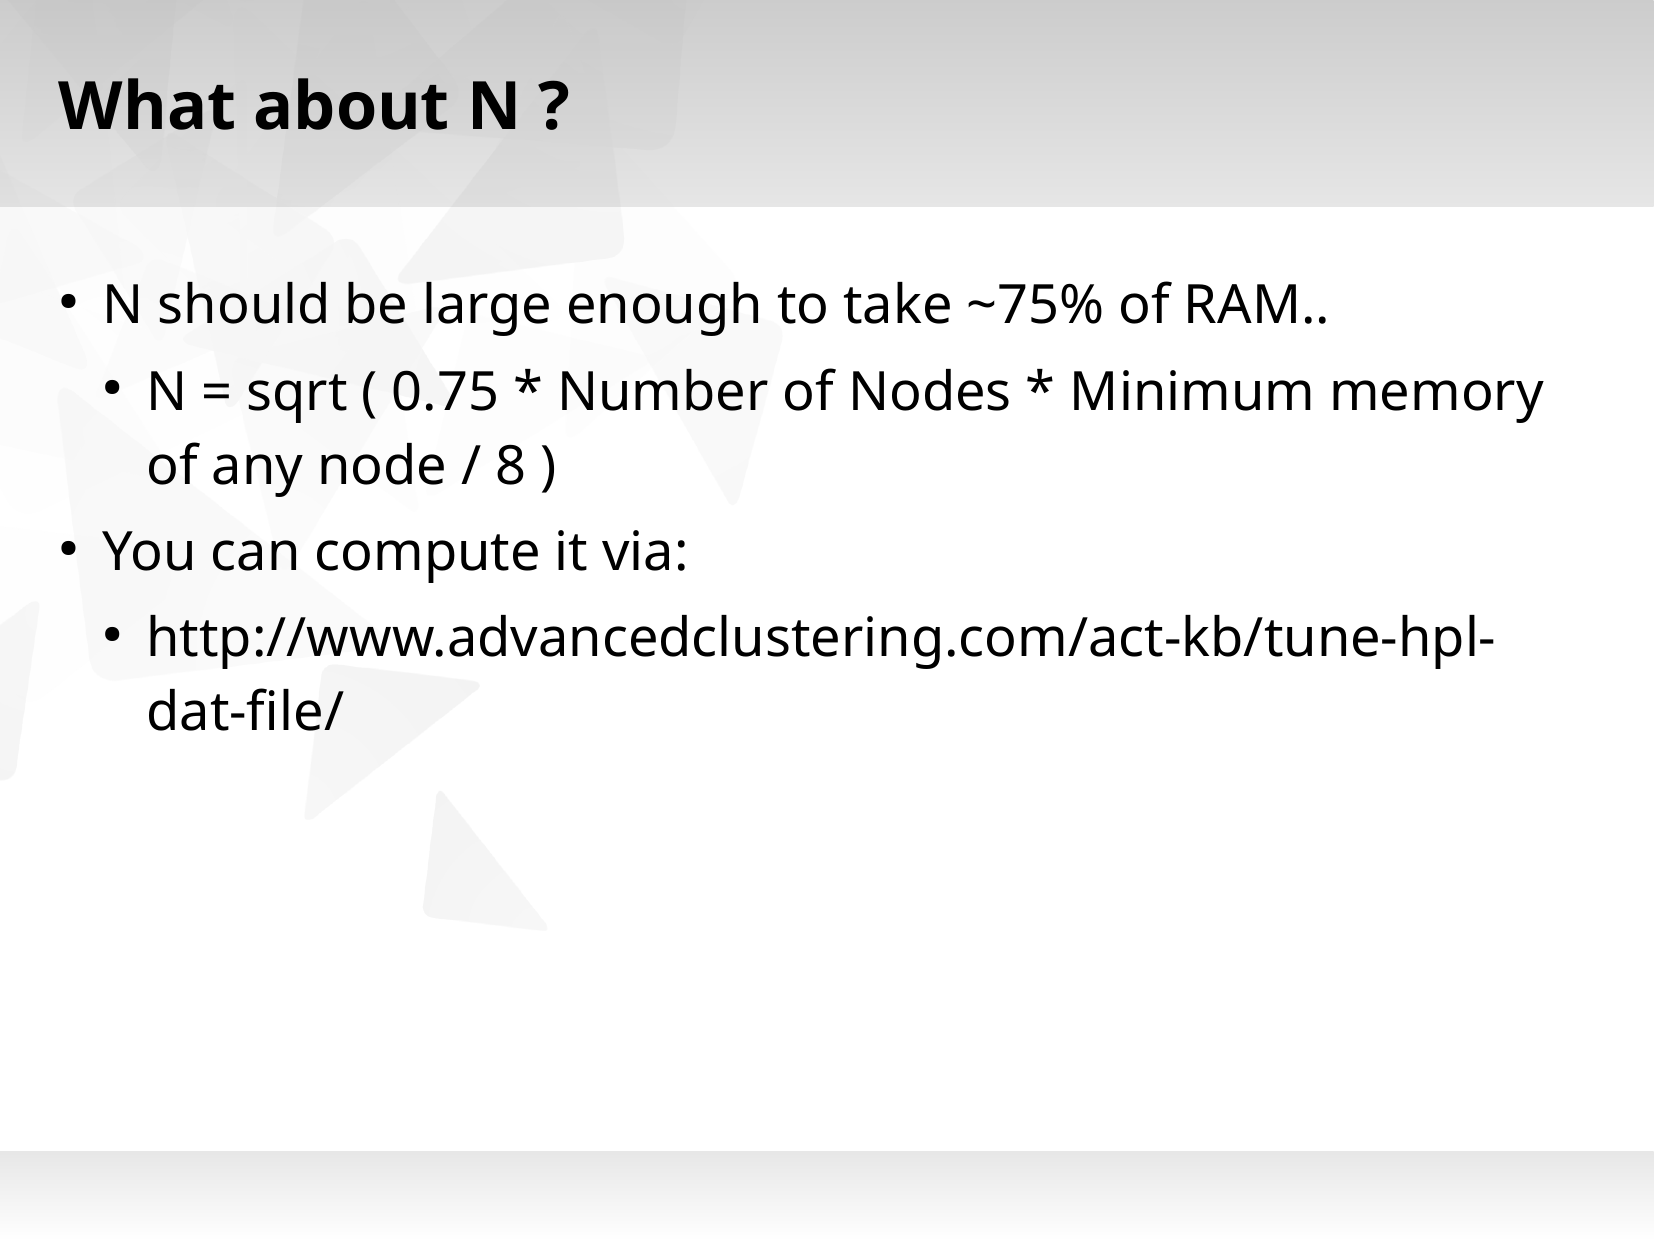

# What about N ?
N should be large enough to take ~75% of RAM..
N = sqrt ( 0.75 * Number of Nodes * Minimum memory of any node / 8 )
You can compute it via:
http://www.advancedclustering.com/act-kb/tune-hpl-dat-file/